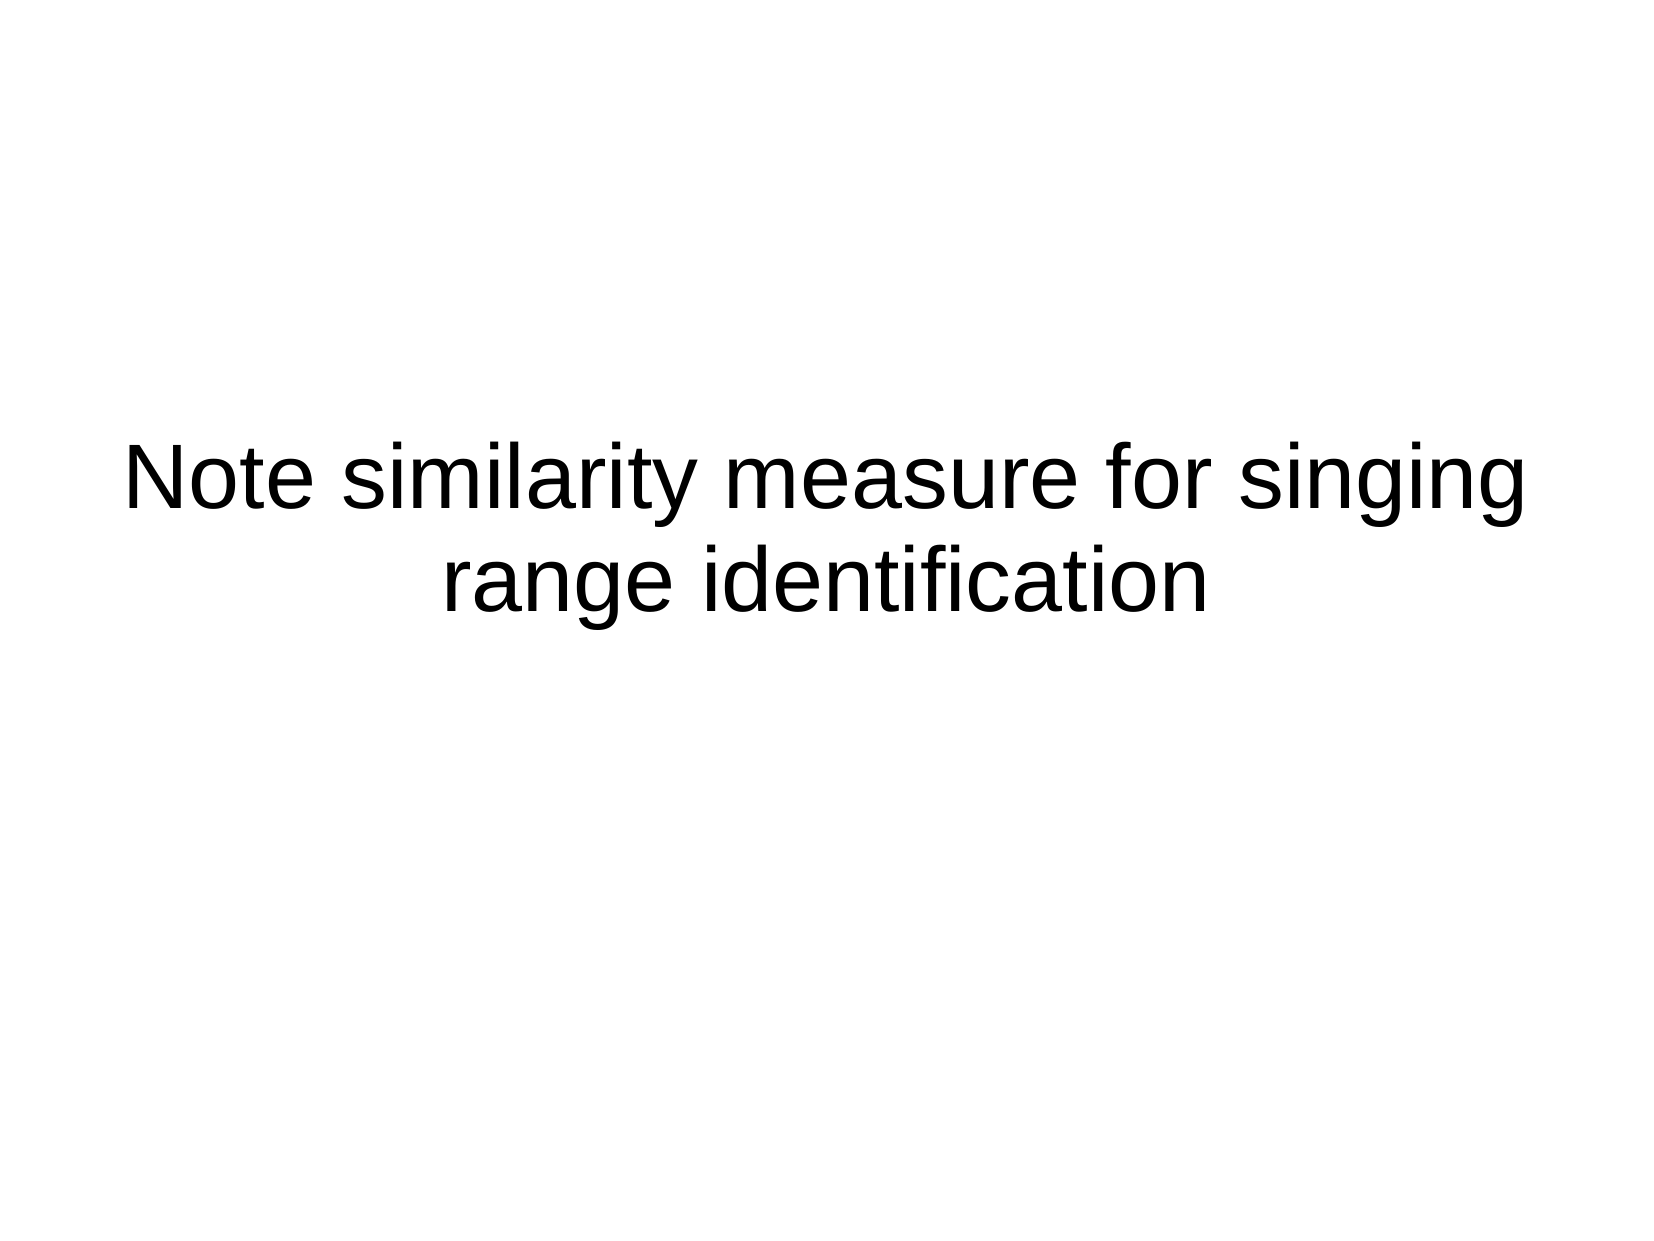

# Note similarity measure for singing range identification